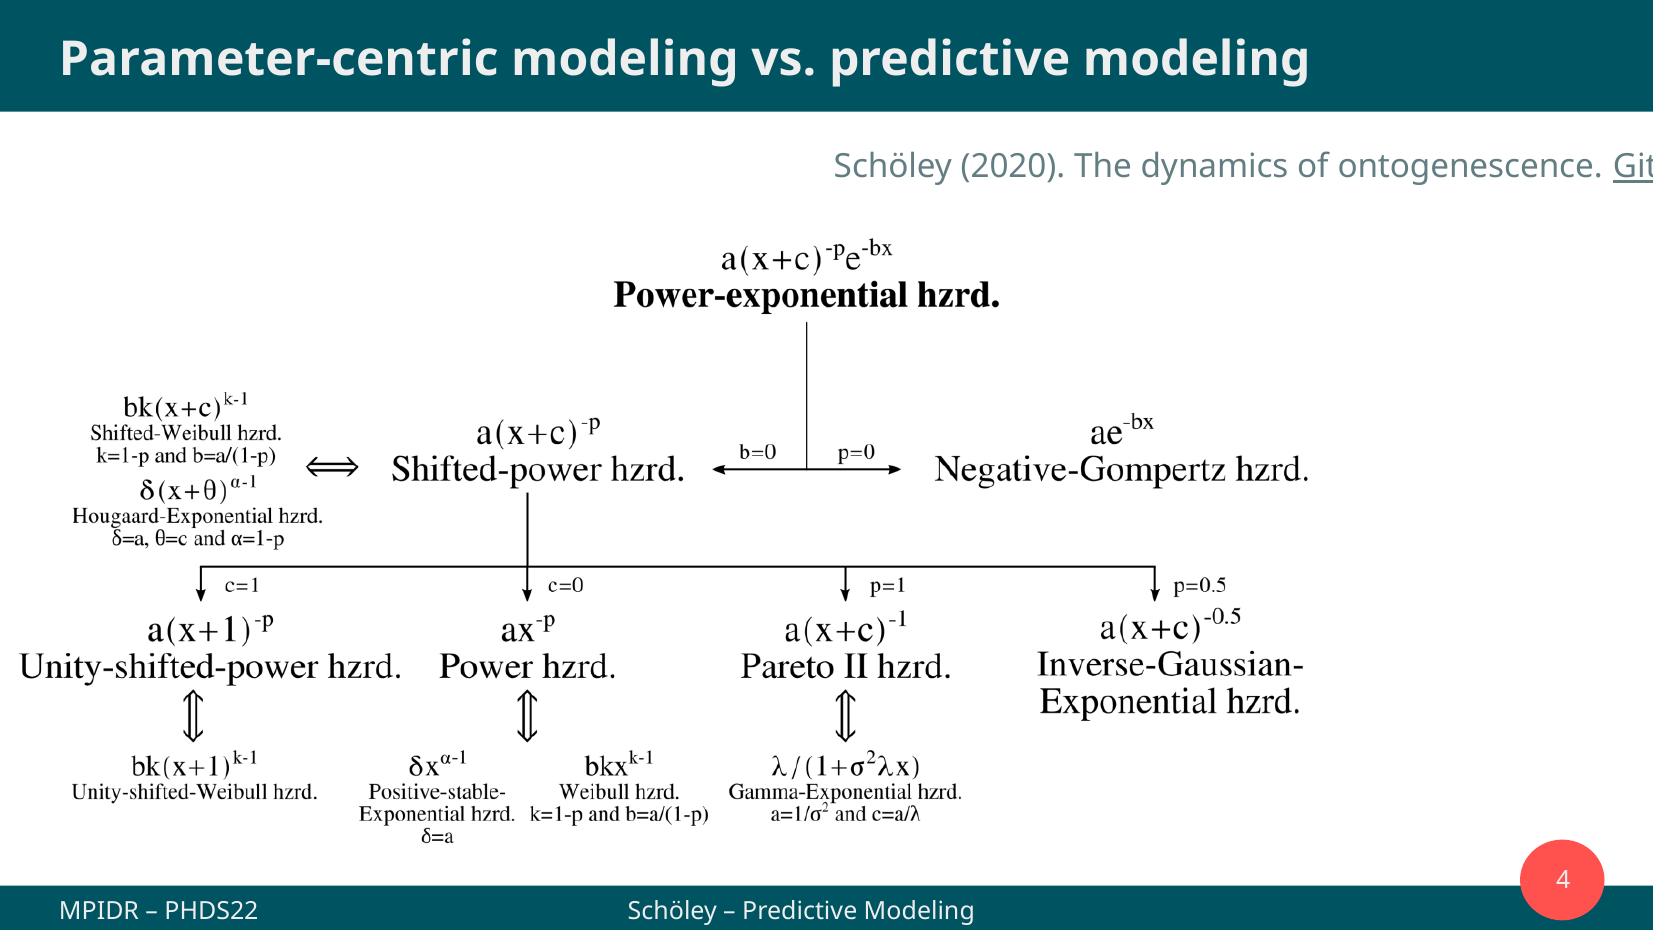

# Parameter-centric modeling vs. predictive modeling
Schöley (2020). The dynamics of ontogenescence. Github link.
4
MPIDR – PHDS22
Schöley – Predictive Modeling